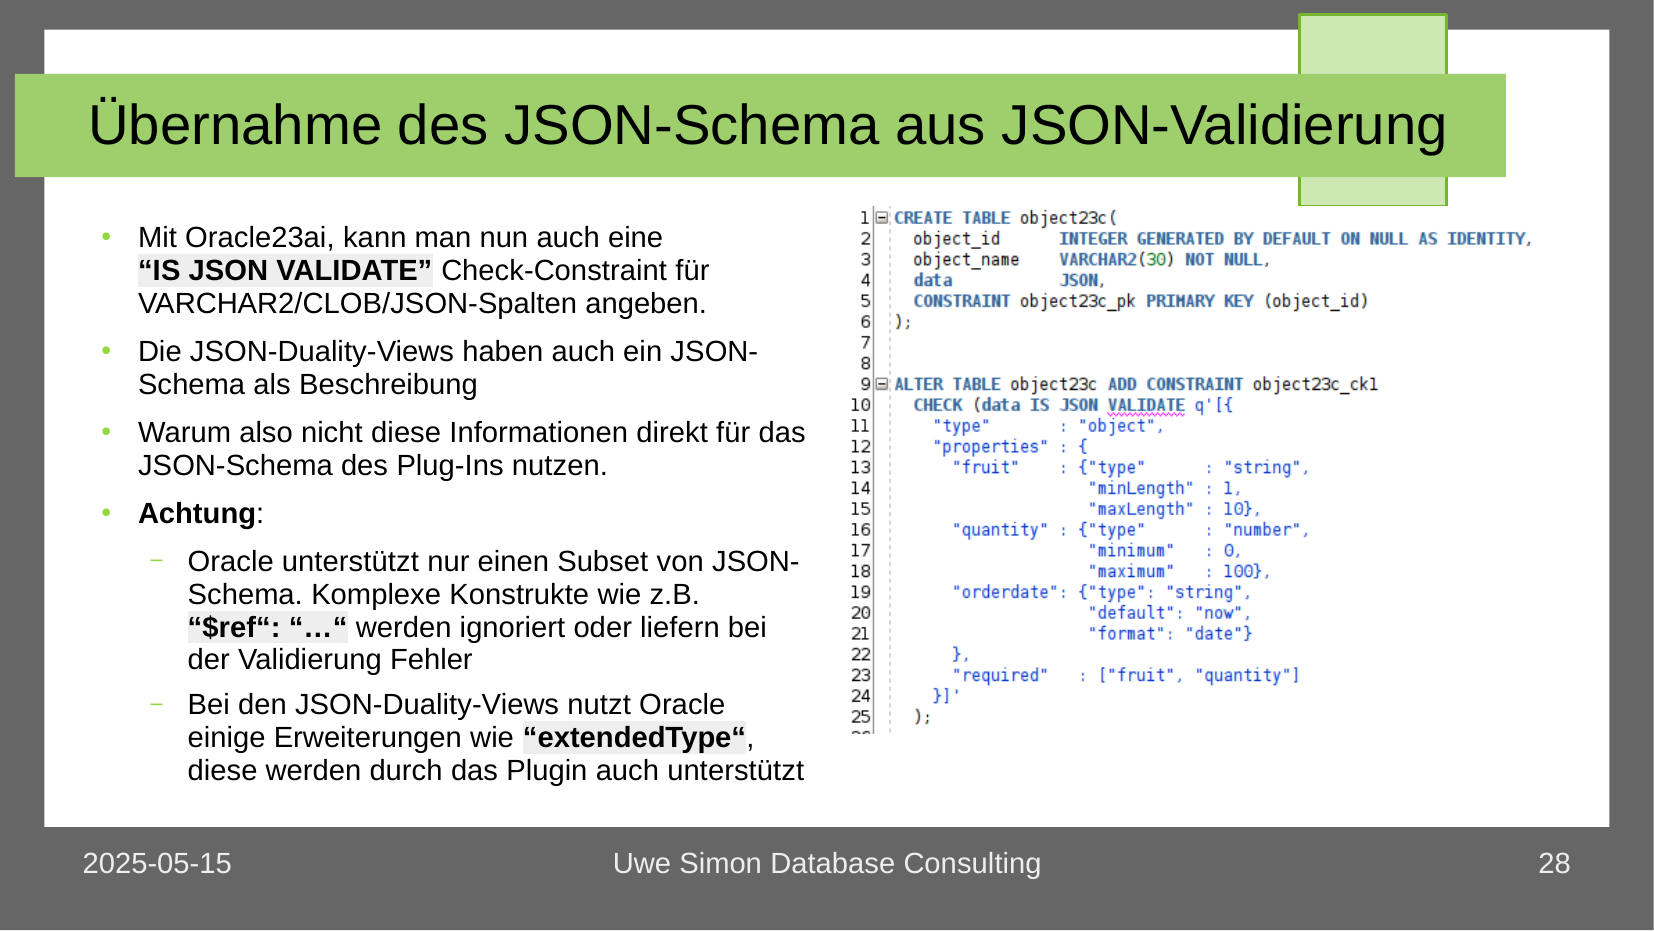

# Übernahme des JSON-Schema aus JSON-Validierung
Mit Oracle23ai, kann man nun auch eine
“IS JSON VALIDATE” Check-Constraint für VARCHAR2/CLOB/JSON-Spalten angeben.
Die JSON-Duality-Views haben auch ein JSON-Schema als Beschreibung
Warum also nicht diese Informationen direkt für das JSON-Schema des Plug-Ins nutzen.
Achtung:
Oracle unterstützt nur einen Subset von JSON-Schema. Komplexe Konstrukte wie z.B.
“$ref“: “…“ werden ignoriert oder liefern bei der Validierung Fehler
Bei den JSON-Duality-Views nutzt Oracle einige Erweiterungen wie “extendedType“, diese werden durch das Plugin auch unterstützt
2024-04-24
Uwe Simon Database Consulting
28